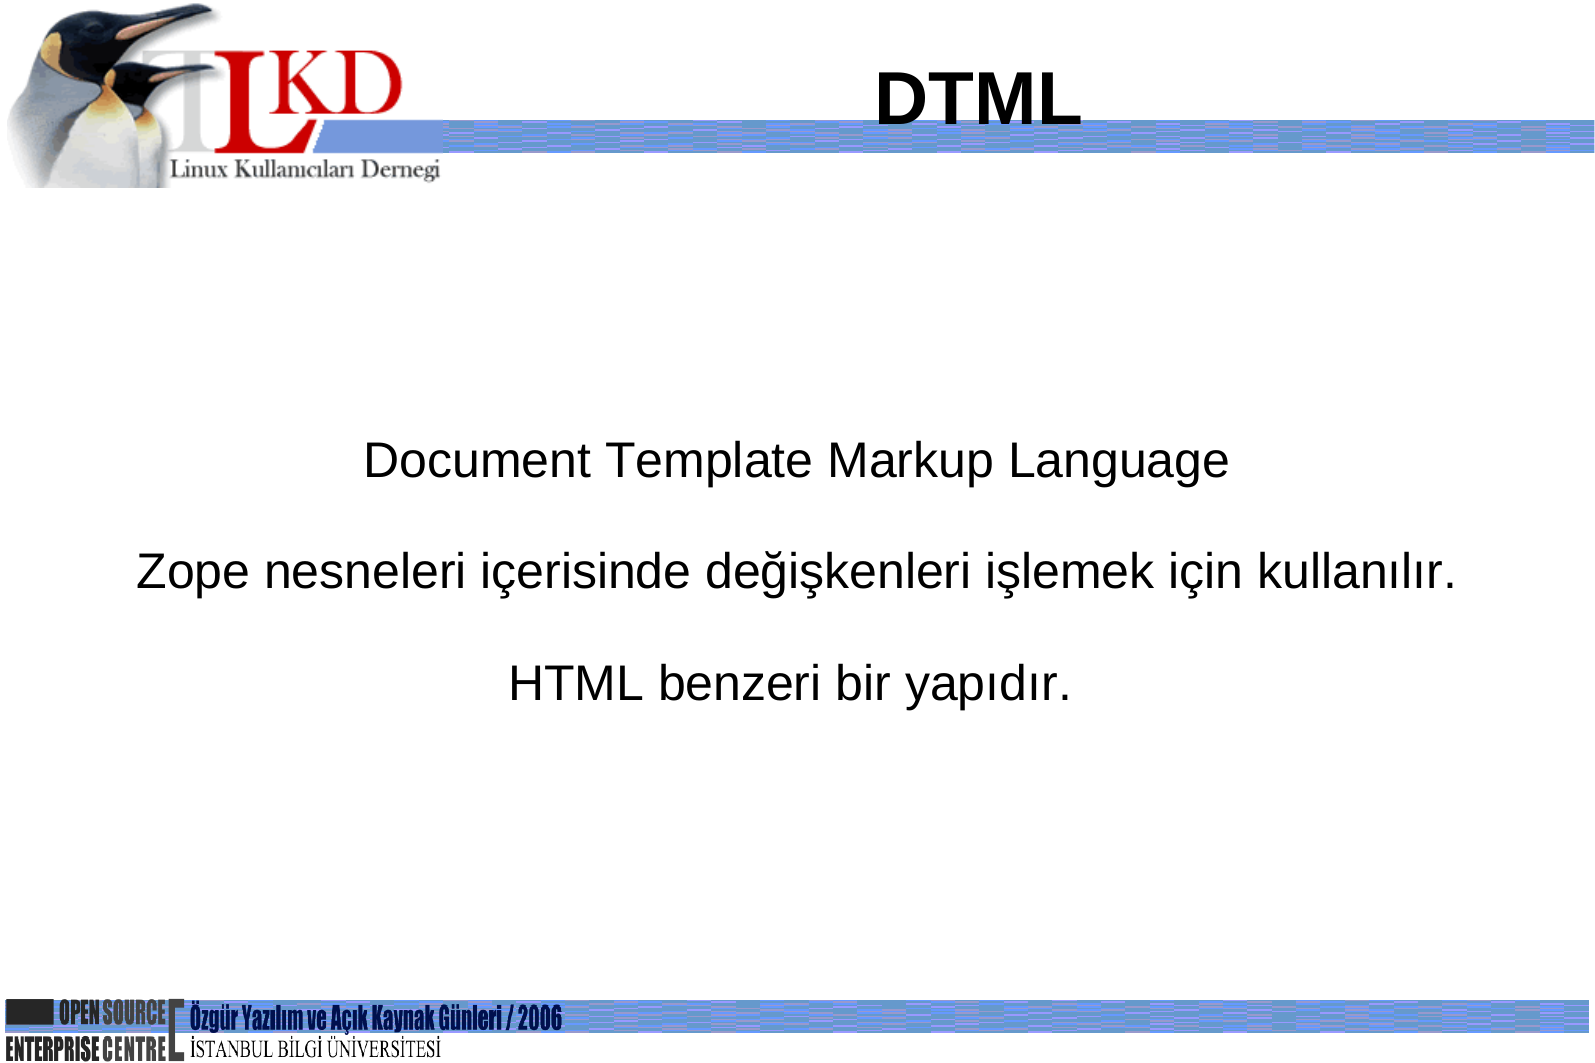

# DTML
Document Template Markup Language
Zope nesneleri içerisinde değişkenleri işlemek için kullanılır.
HTML benzeri bir yapıdır.